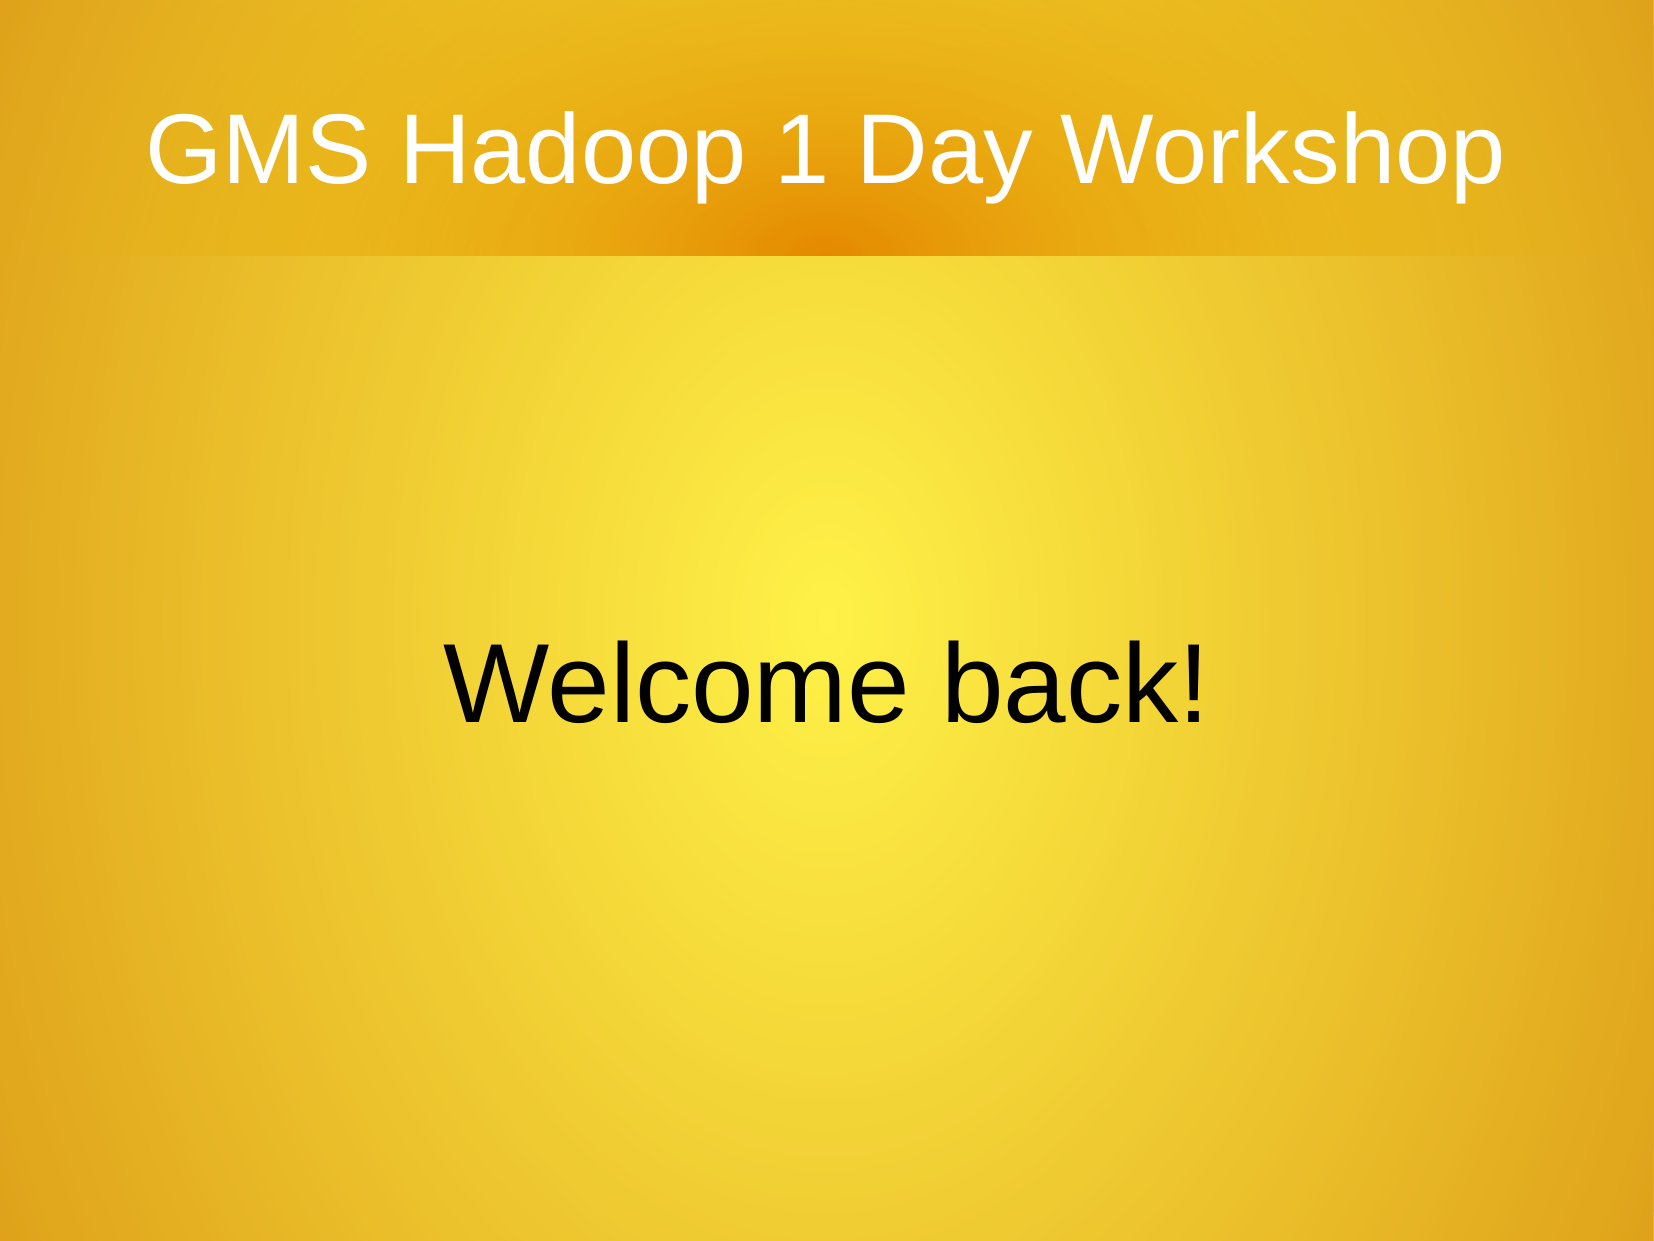

# GMS Hadoop 1 Day Workshop
Welcome back!